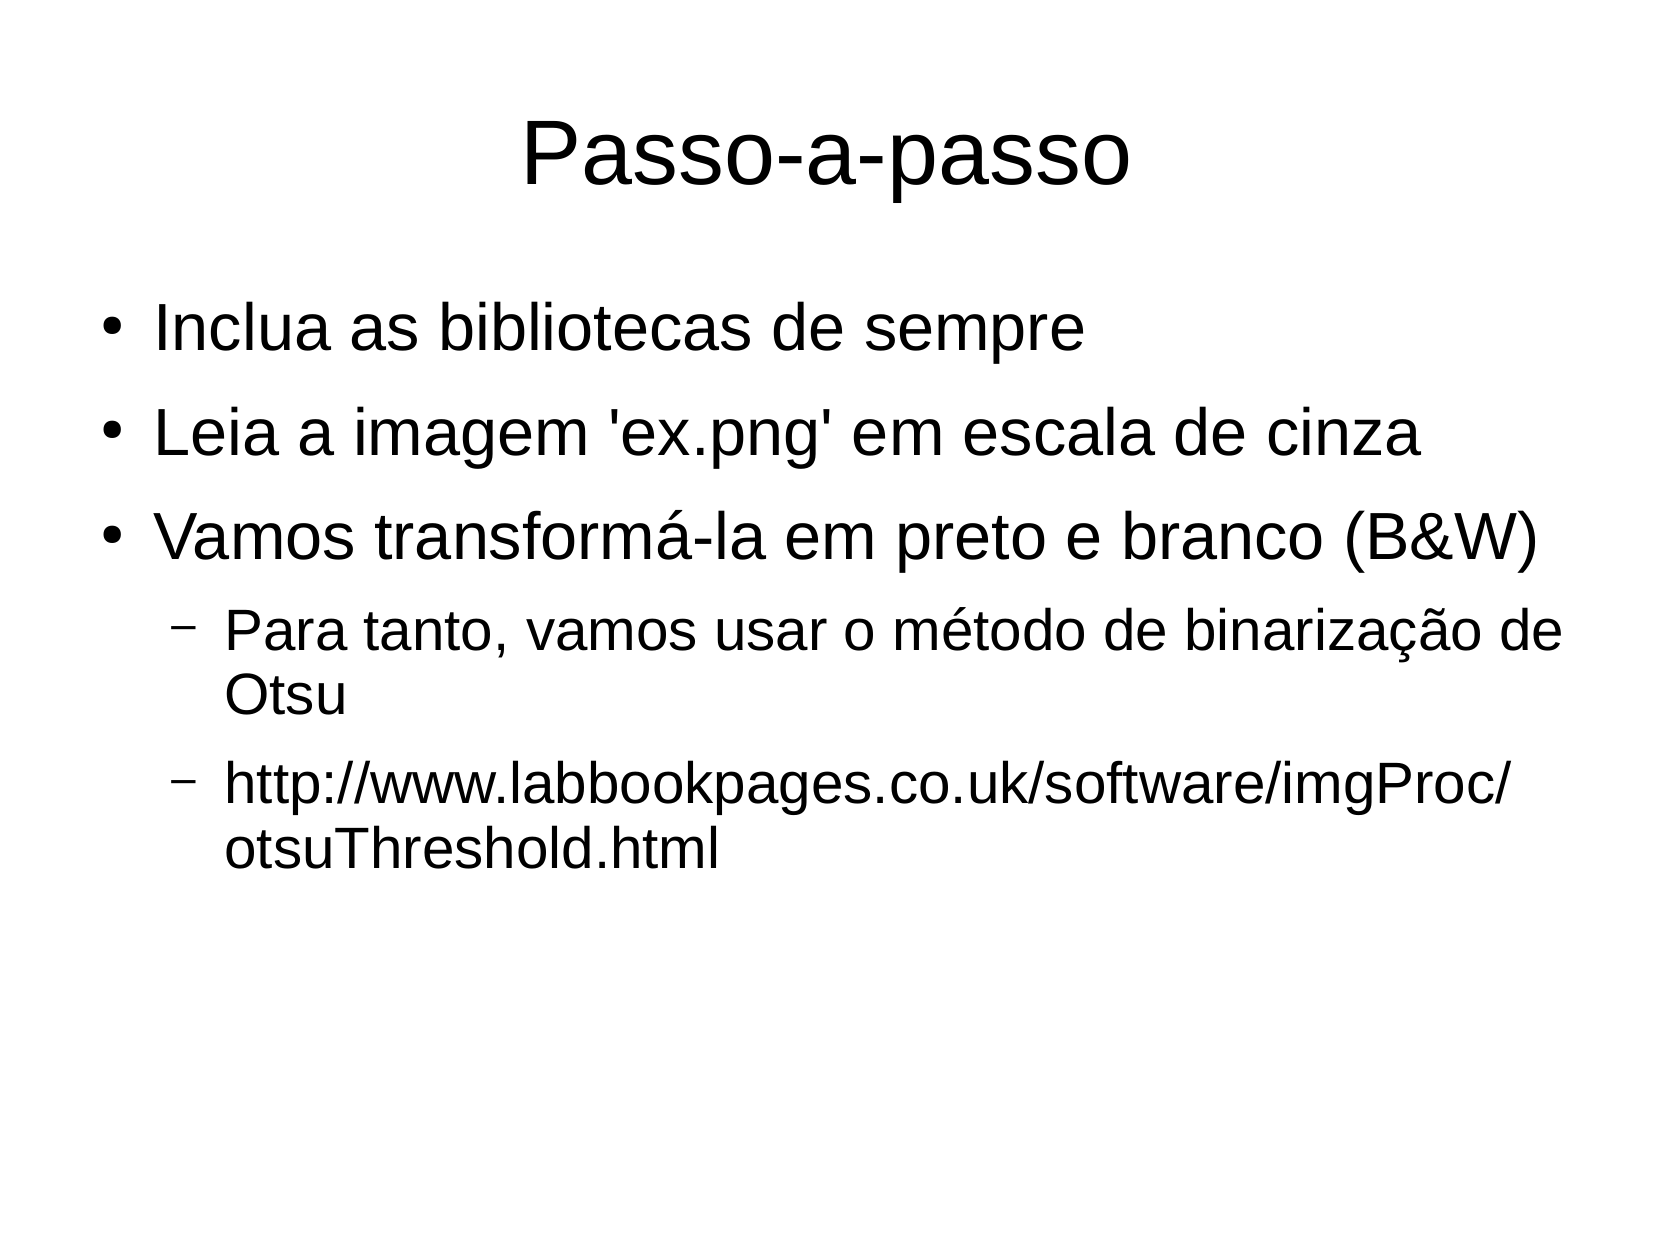

# Passo-a-passo
Inclua as bibliotecas de sempre
Leia a imagem 'ex.png' em escala de cinza
Vamos transformá-la em preto e branco (B&W)
Para tanto, vamos usar o método de binarização de Otsu
http://www.labbookpages.co.uk/software/imgProc/otsuThreshold.html